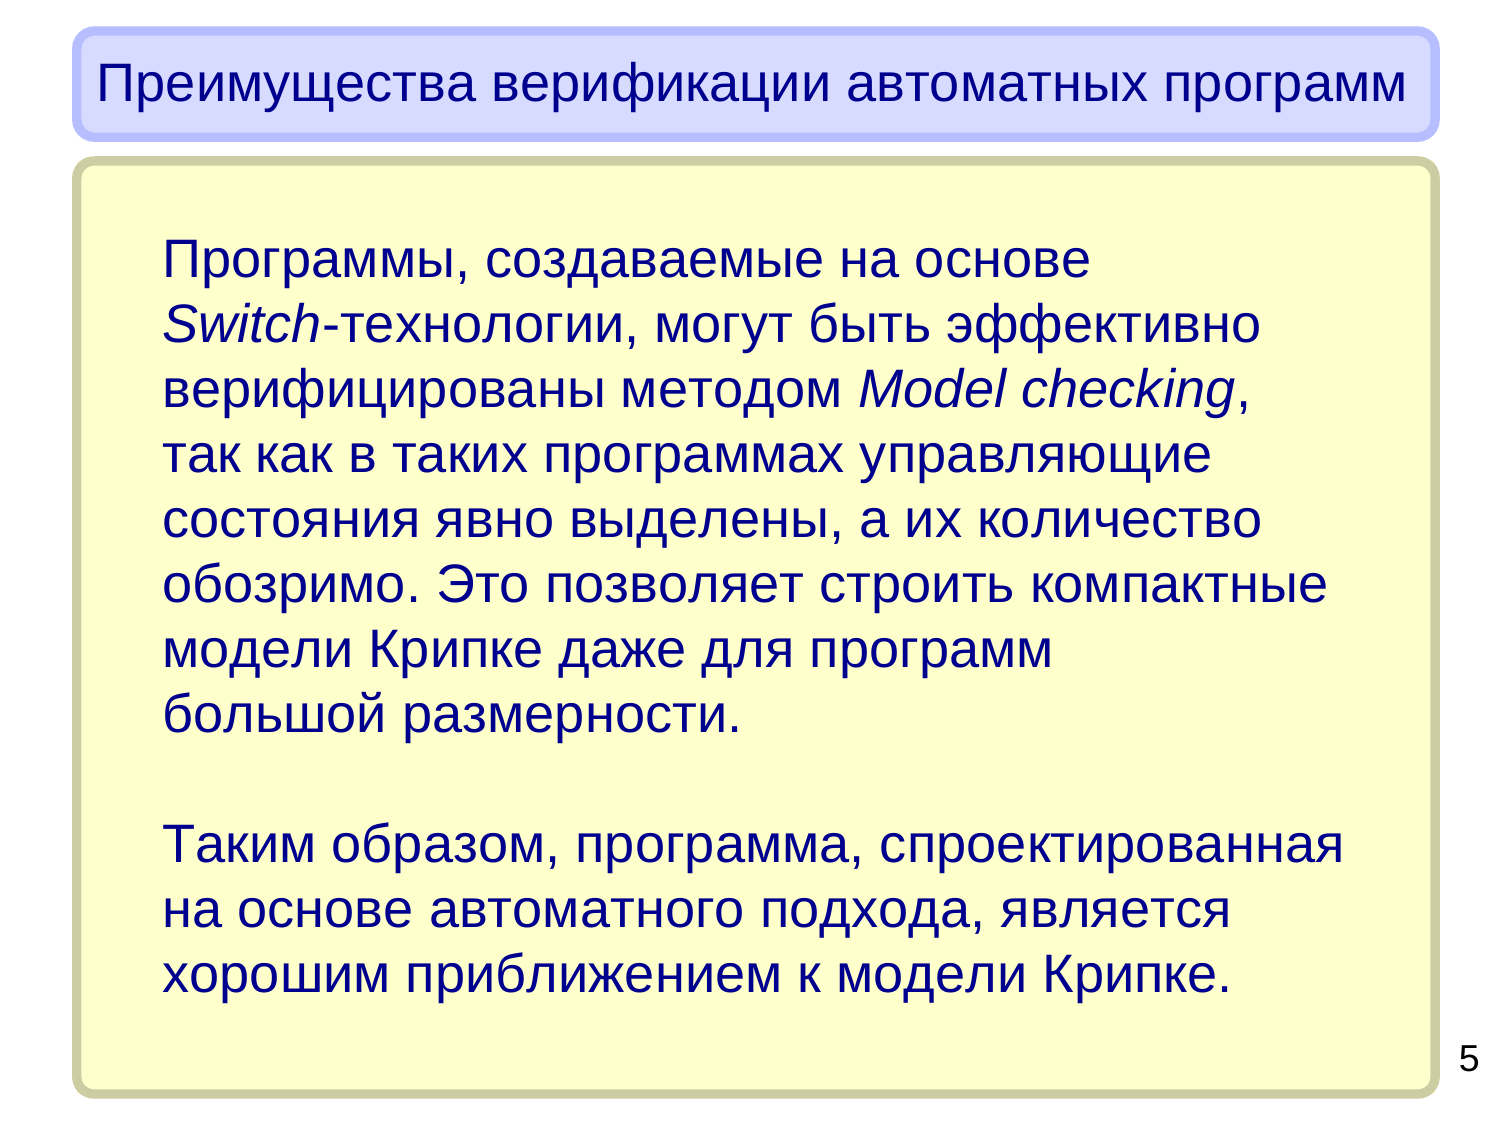

# Преимущества верификации автоматных программ
Программы, создаваемые на основе
Switch-технологии, могут быть эффективно верифицированы методом Model checking,
так как в таких программах управляющие состояния явно выделены, а их количество обозримо. Это позволяет строить компактные модели Крипке даже для программ
большой размерности.
Таким образом, программа, спроектированная
на основе автоматного подхода, является хорошим приближением к модели Крипке.
5